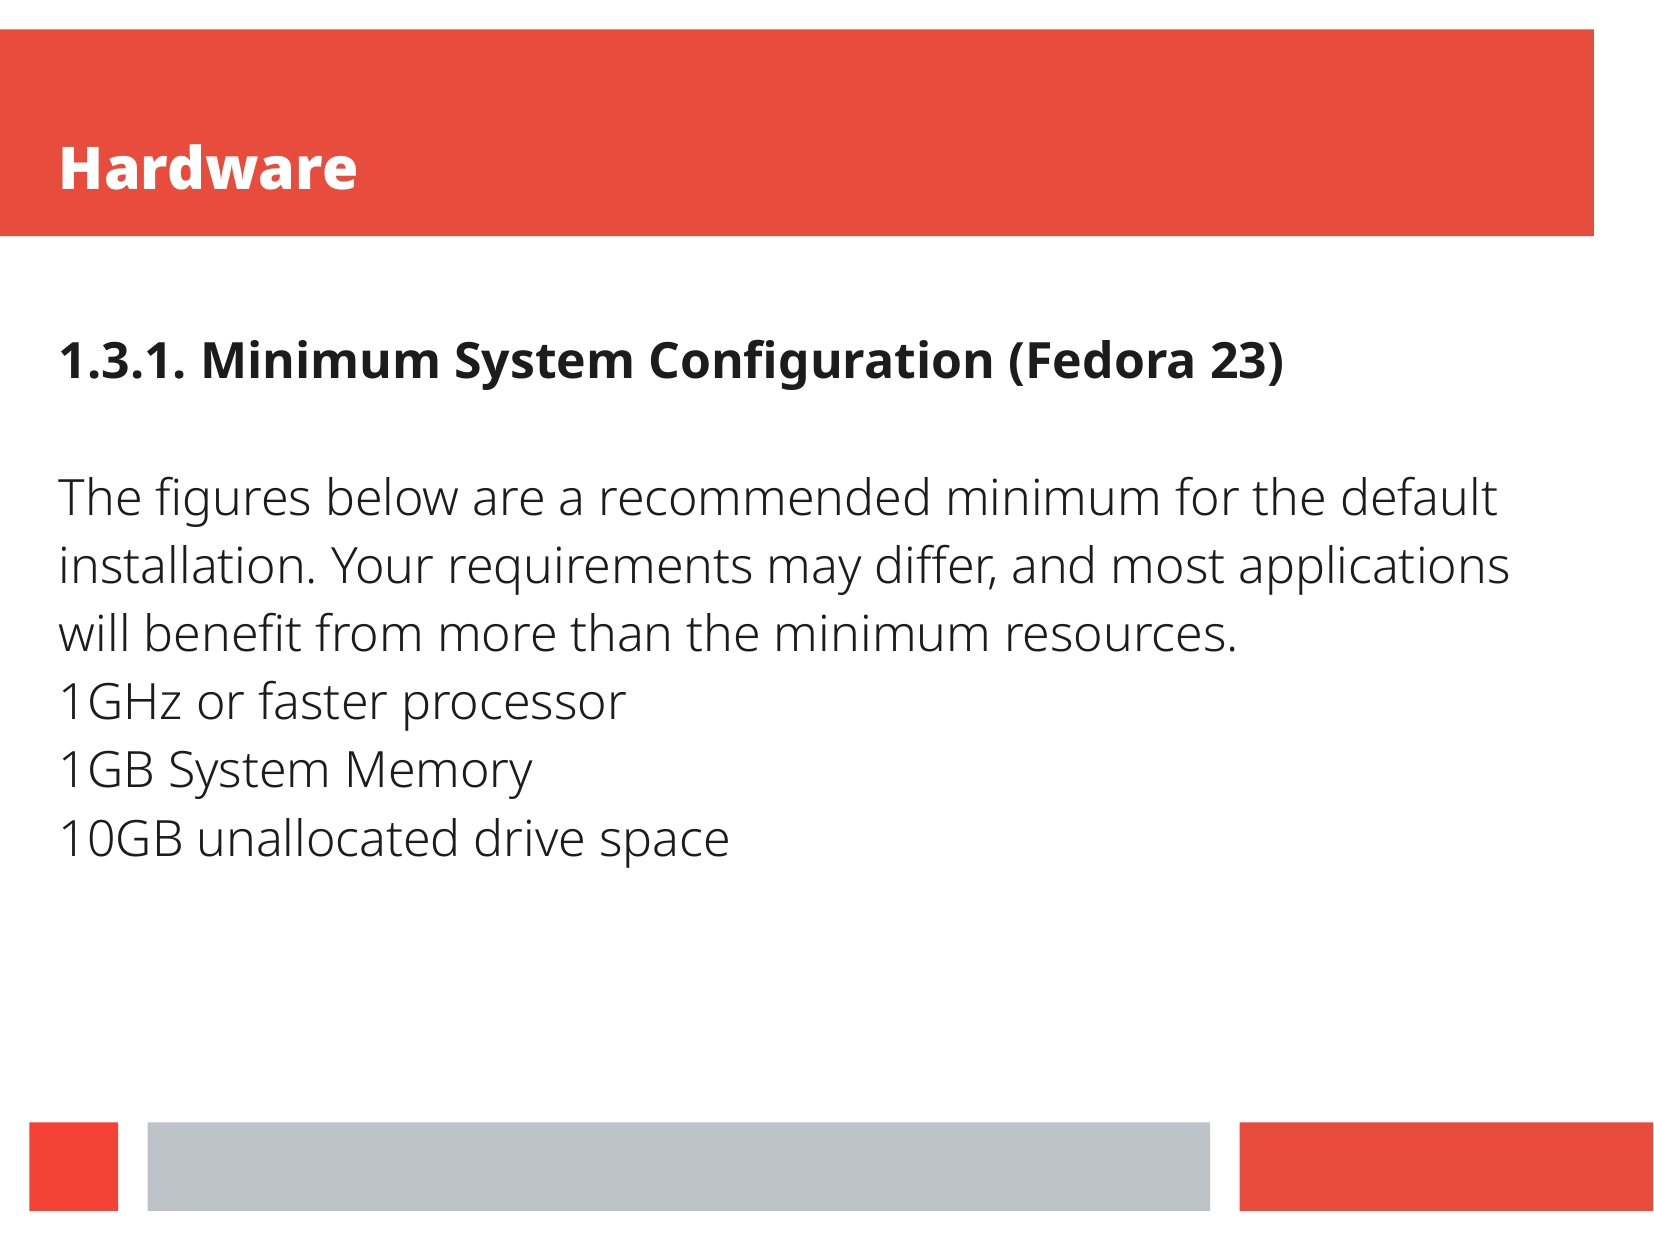

# Hardware
1.3.1. Minimum System Configuration (Fedora 23)
The figures below are a recommended minimum for the default installation. Your requirements may differ, and most applications will benefit from more than the minimum resources.
1GHz or faster processor
1GB System Memory
10GB unallocated drive space